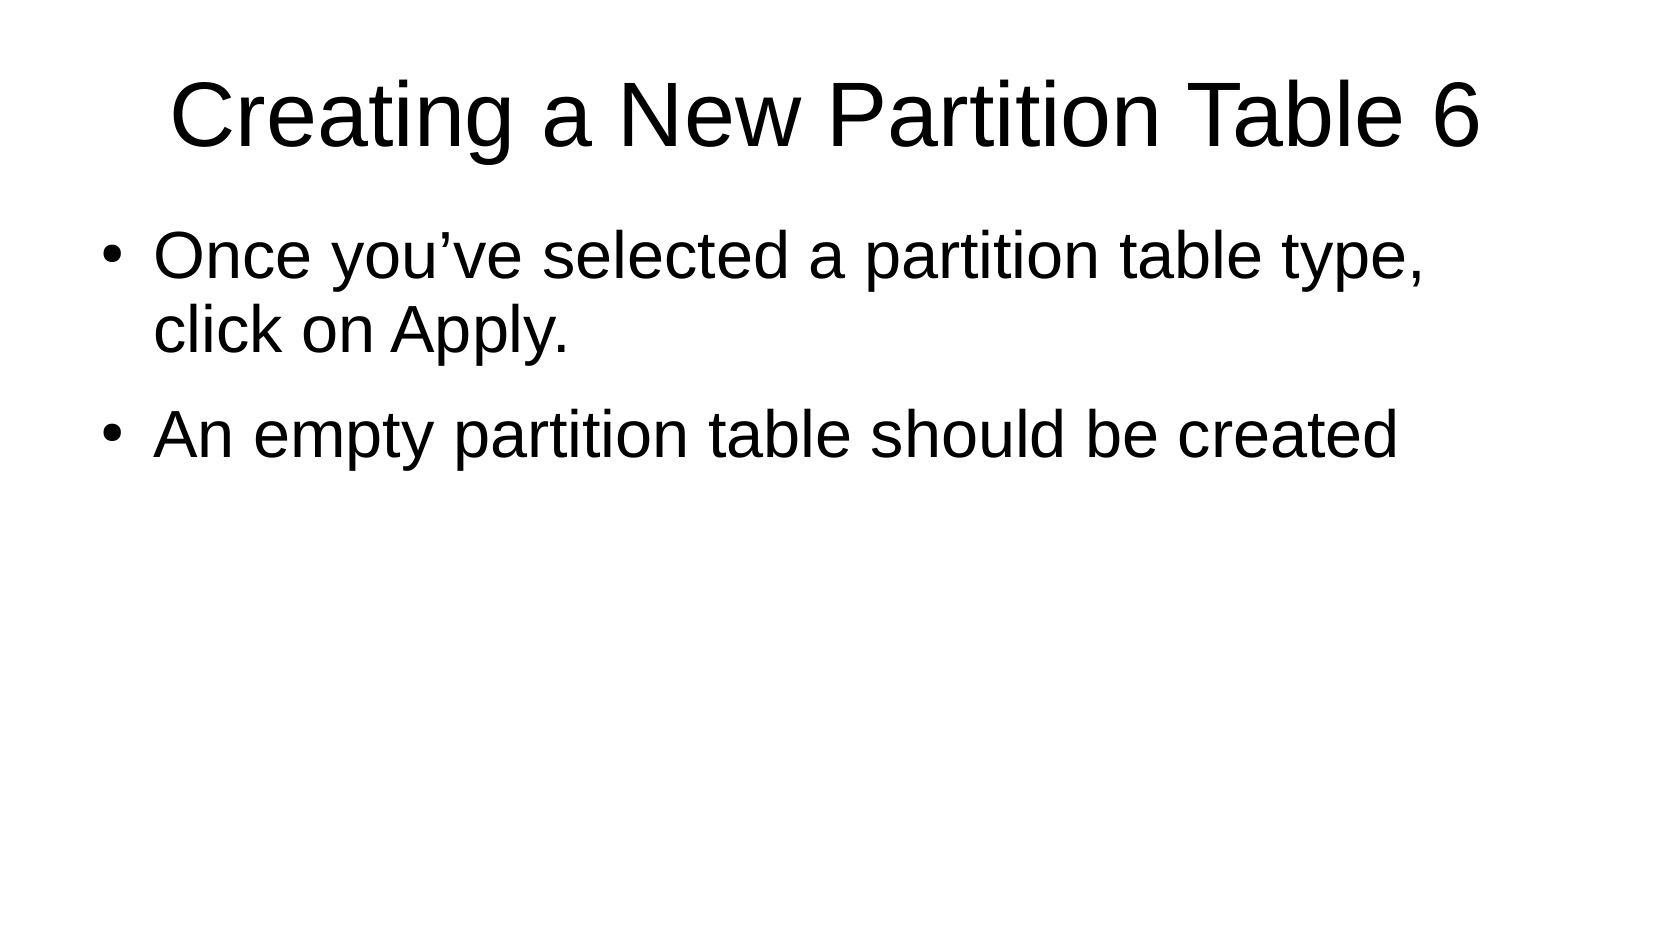

# Creating a New Partition Table 6
Once you’ve selected a partition table type, click on Apply.
An empty partition table should be created